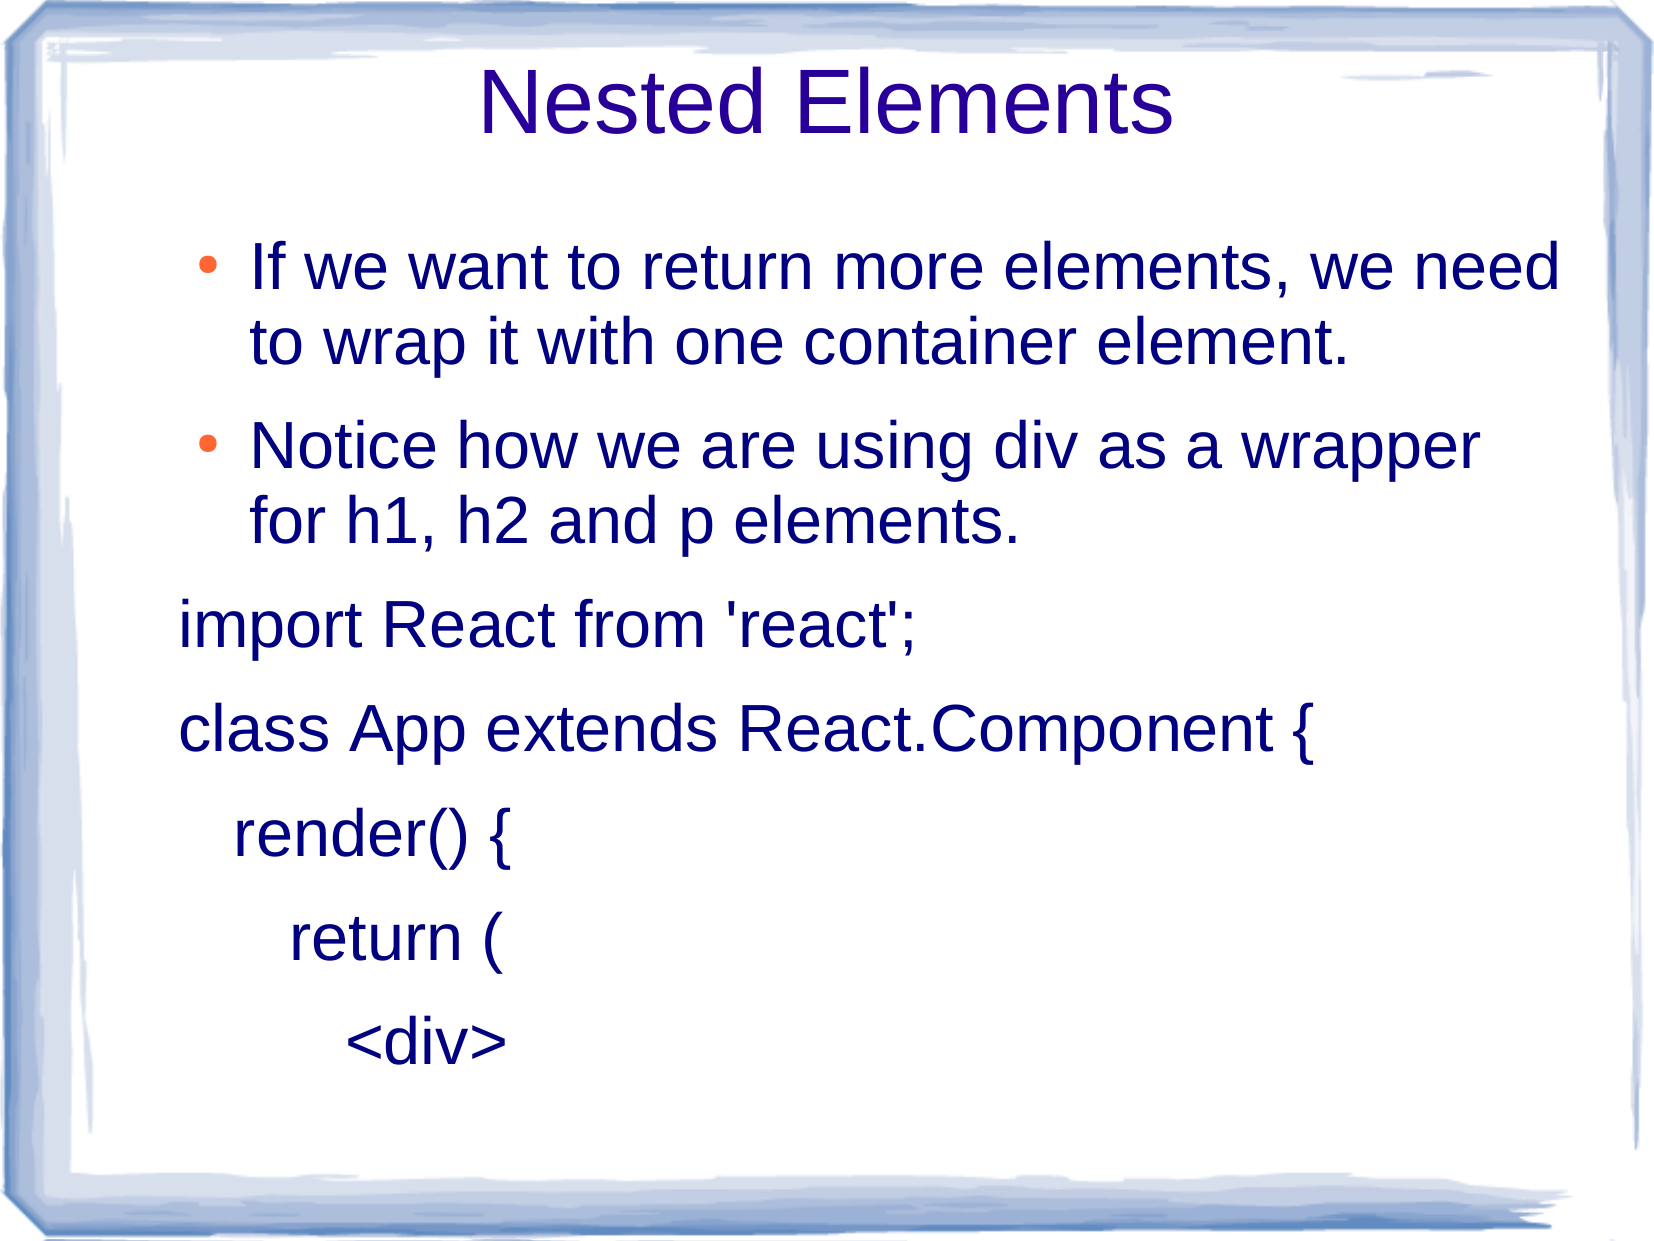

# Nested Elements
If we want to return more elements, we need to wrap it with one container element.
Notice how we are using div as a wrapper for h1, h2 and p elements.
import React from 'react';
class App extends React.Component {
 render() {
 return (
 <div>